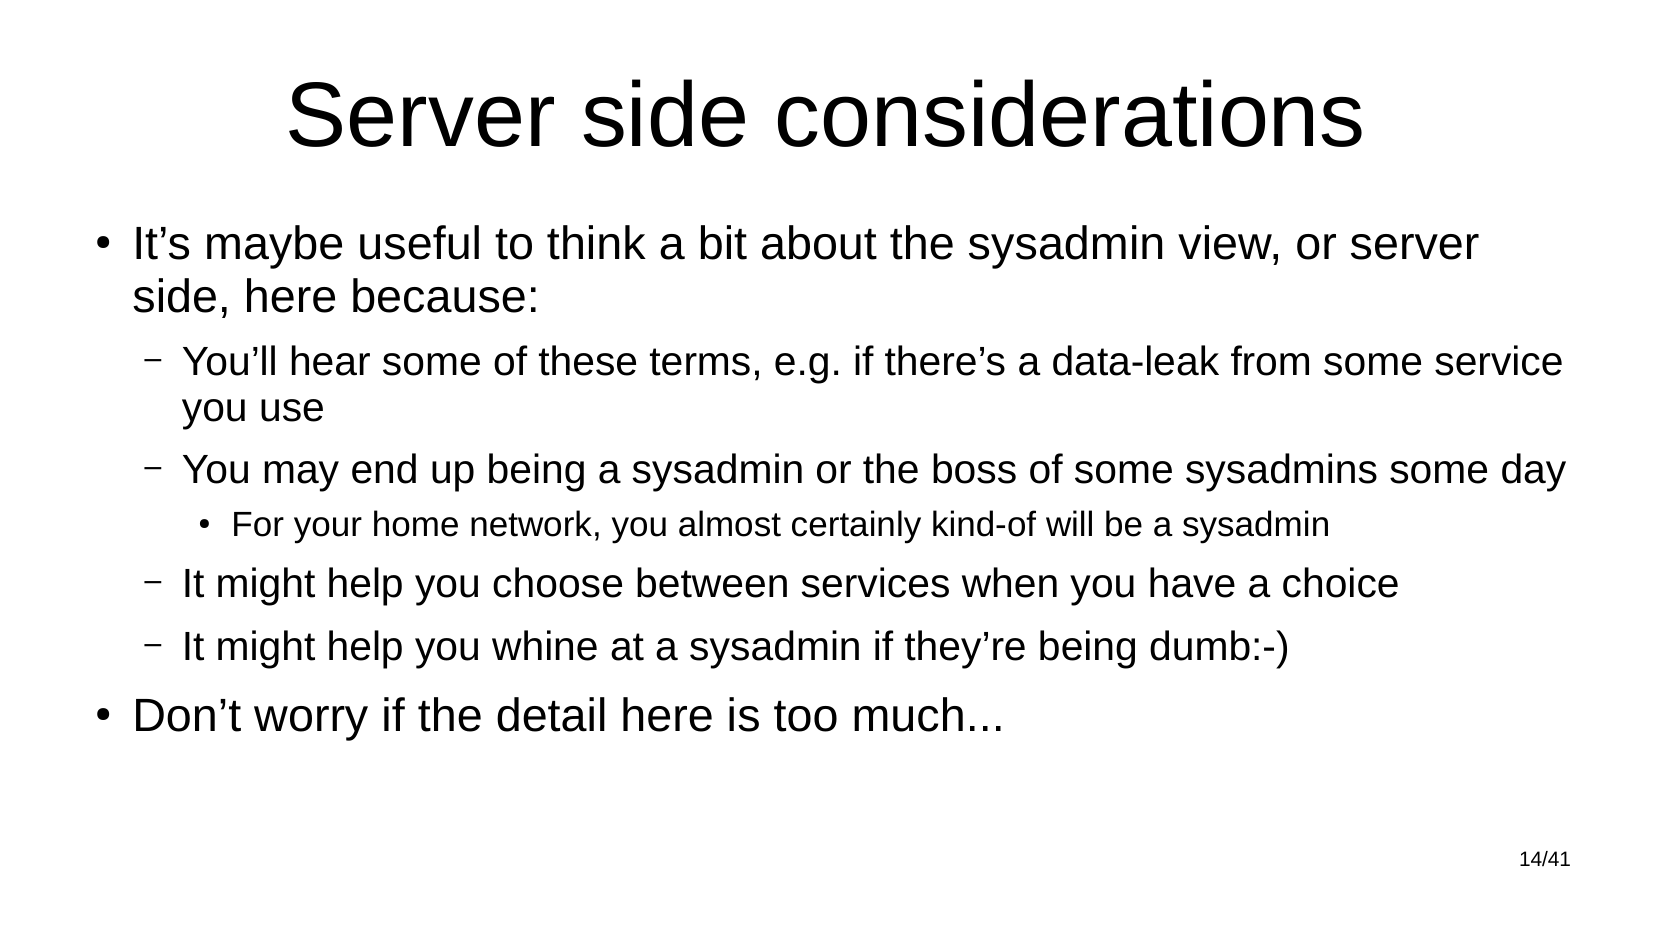

# Server side considerations
It’s maybe useful to think a bit about the sysadmin view, or server side, here because:
You’ll hear some of these terms, e.g. if there’s a data-leak from some service you use
You may end up being a sysadmin or the boss of some sysadmins some day
For your home network, you almost certainly kind-of will be a sysadmin
It might help you choose between services when you have a choice
It might help you whine at a sysadmin if they’re being dumb:-)
Don’t worry if the detail here is too much...
14